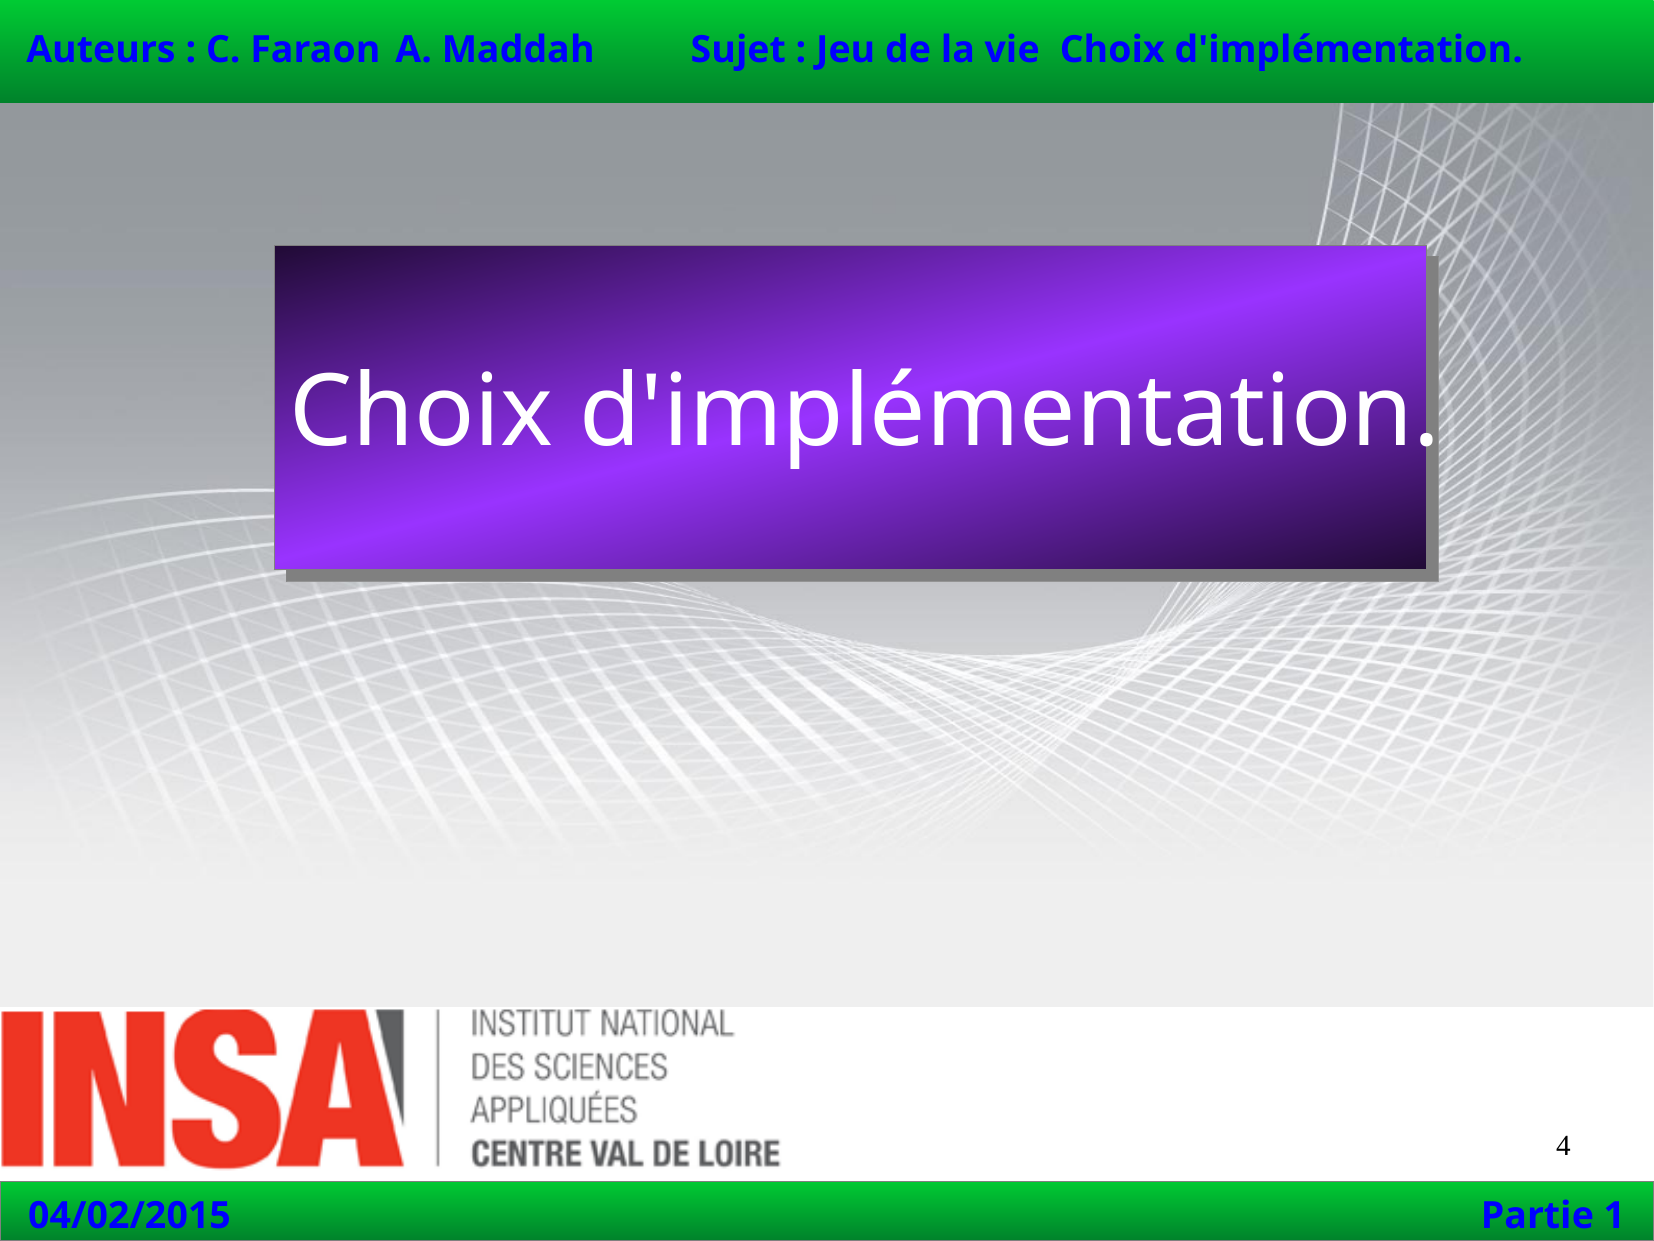

#
Auteurs : C. Faraon	A. Maddah 		Sujet : Jeu de la vie	Choix d'implémentation.
Choix d'implémentation.
4
04/02/2015
Partie 1